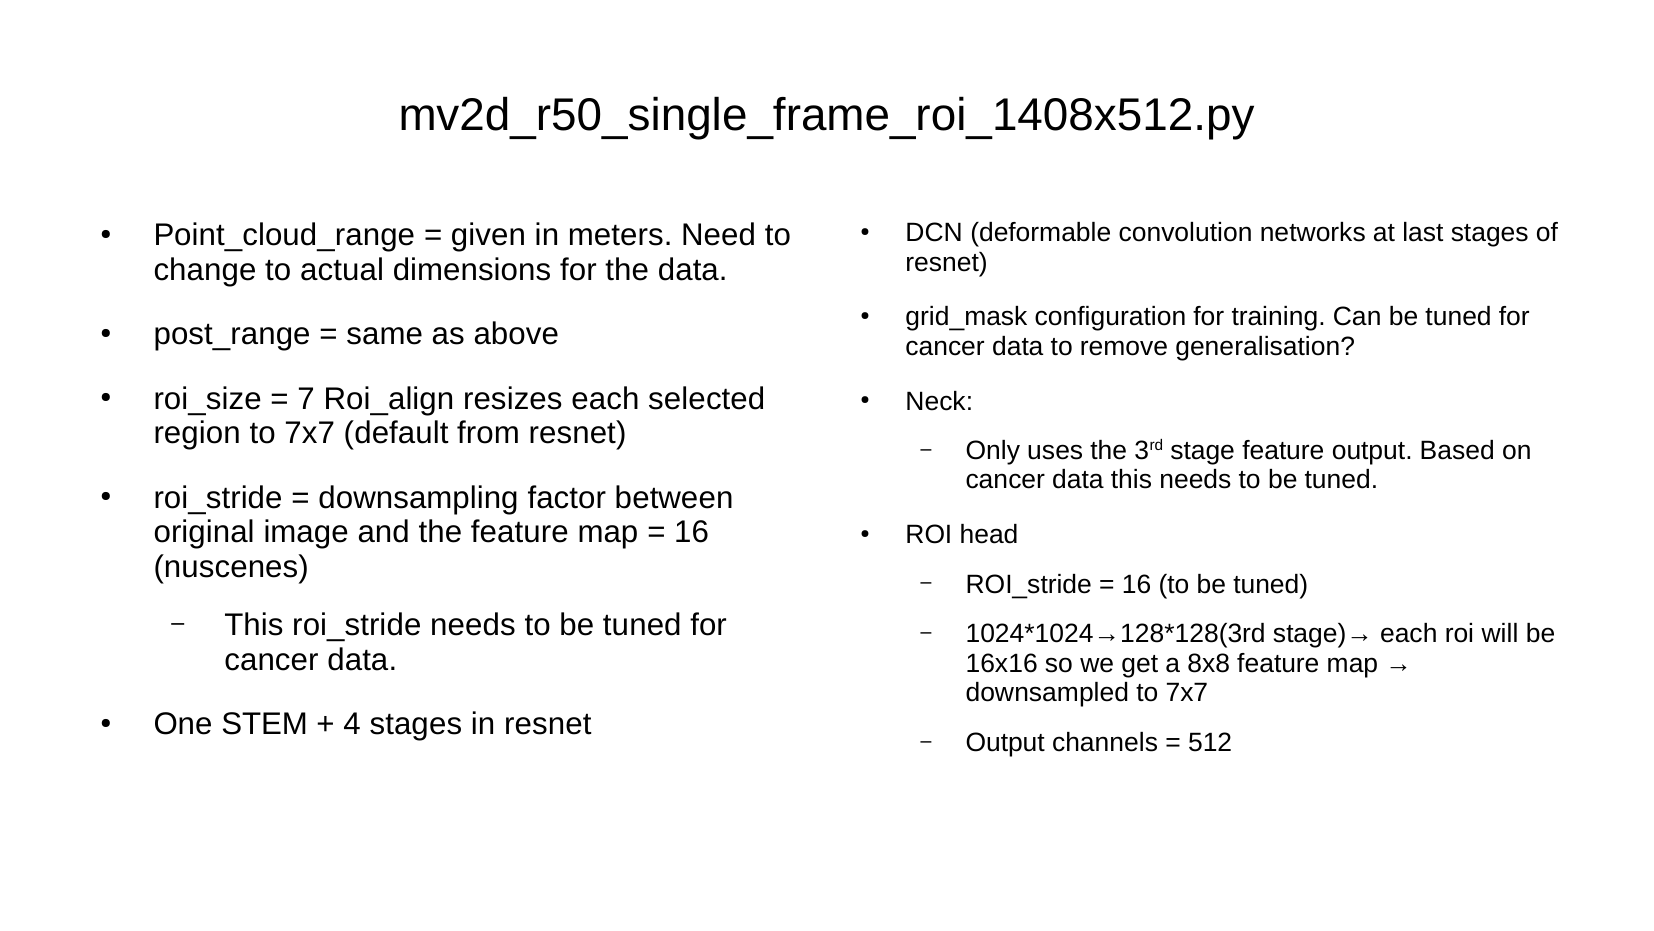

# mv2d_r50_single_frame_roi_1408x512.py
Point_cloud_range = given in meters. Need to change to actual dimensions for the data.
post_range = same as above
roi_size = 7 Roi_align resizes each selected region to 7x7 (default from resnet)
roi_stride = downsampling factor between original image and the feature map = 16 (nuscenes)
This roi_stride needs to be tuned for cancer data.
One STEM + 4 stages in resnet
DCN (deformable convolution networks at last stages of resnet)
grid_mask configuration for training. Can be tuned for cancer data to remove generalisation?
Neck:
Only uses the 3rd stage feature output. Based on cancer data this needs to be tuned.
ROI head
ROI_stride = 16 (to be tuned)
1024*1024→128*128(3rd stage)→ each roi will be 16x16 so we get a 8x8 feature map → downsampled to 7x7
Output channels = 512